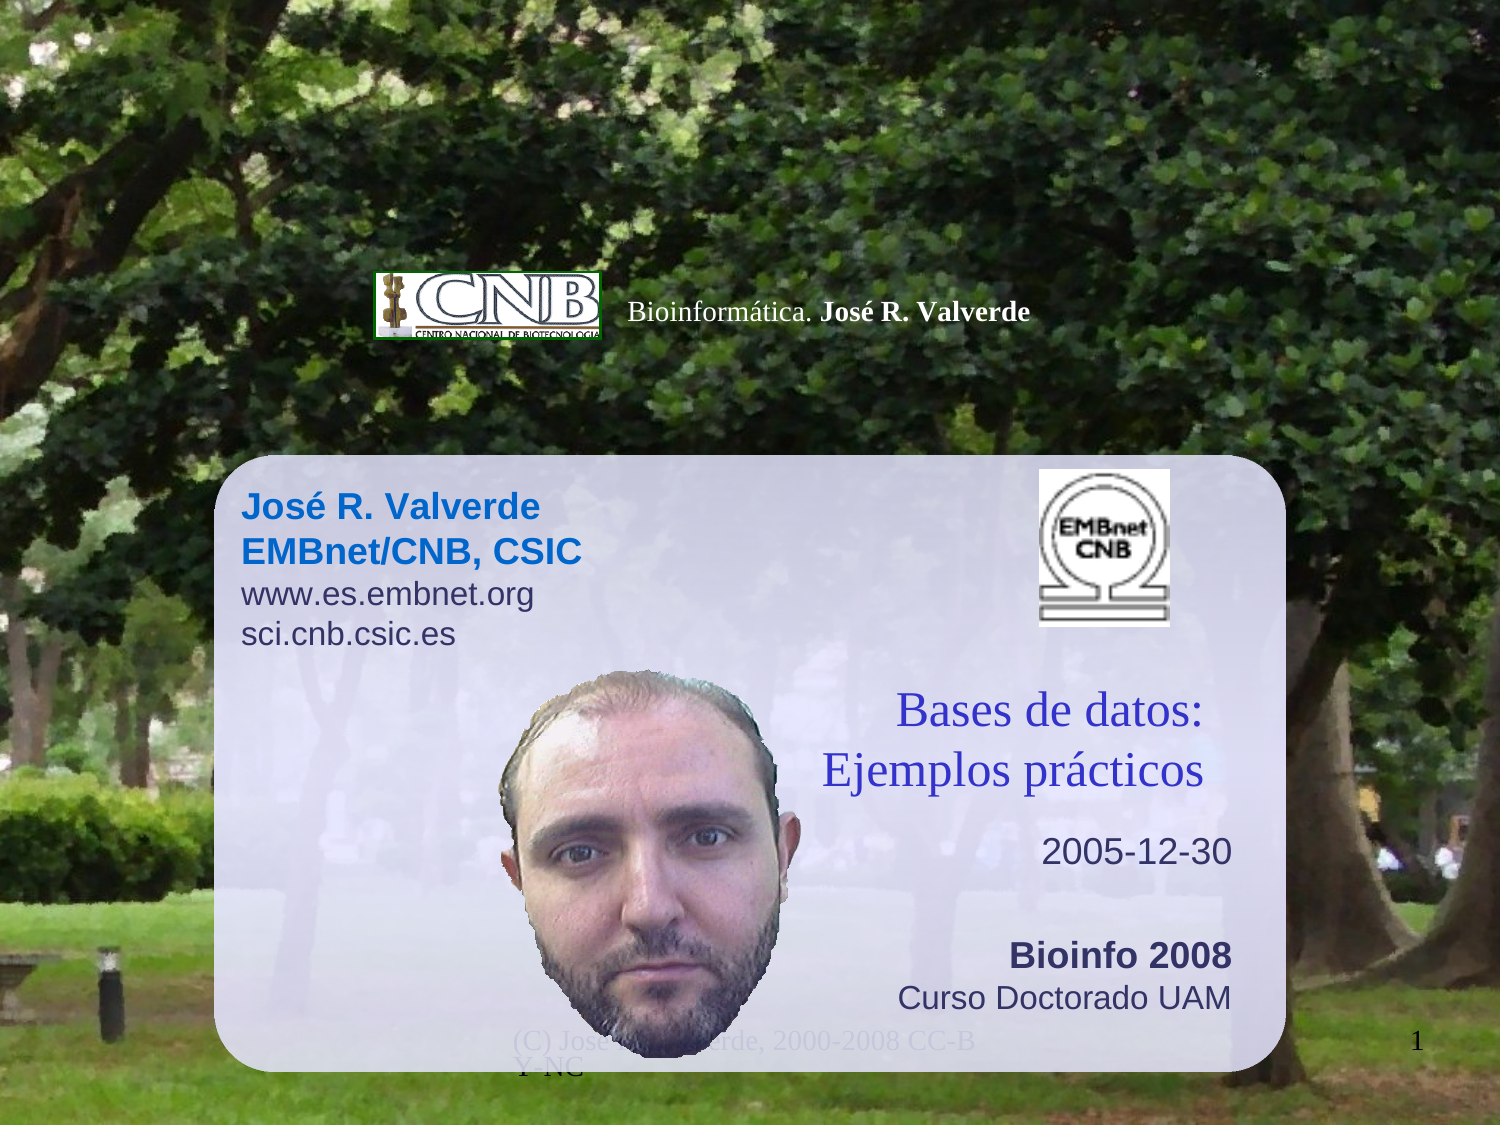

Bioinformática. José R. Valverde
Bases de datos:
Ejemplos prácticos
03-03-2008
(C) José R. Valverde, 2000-2008 CC-BY-NC
1